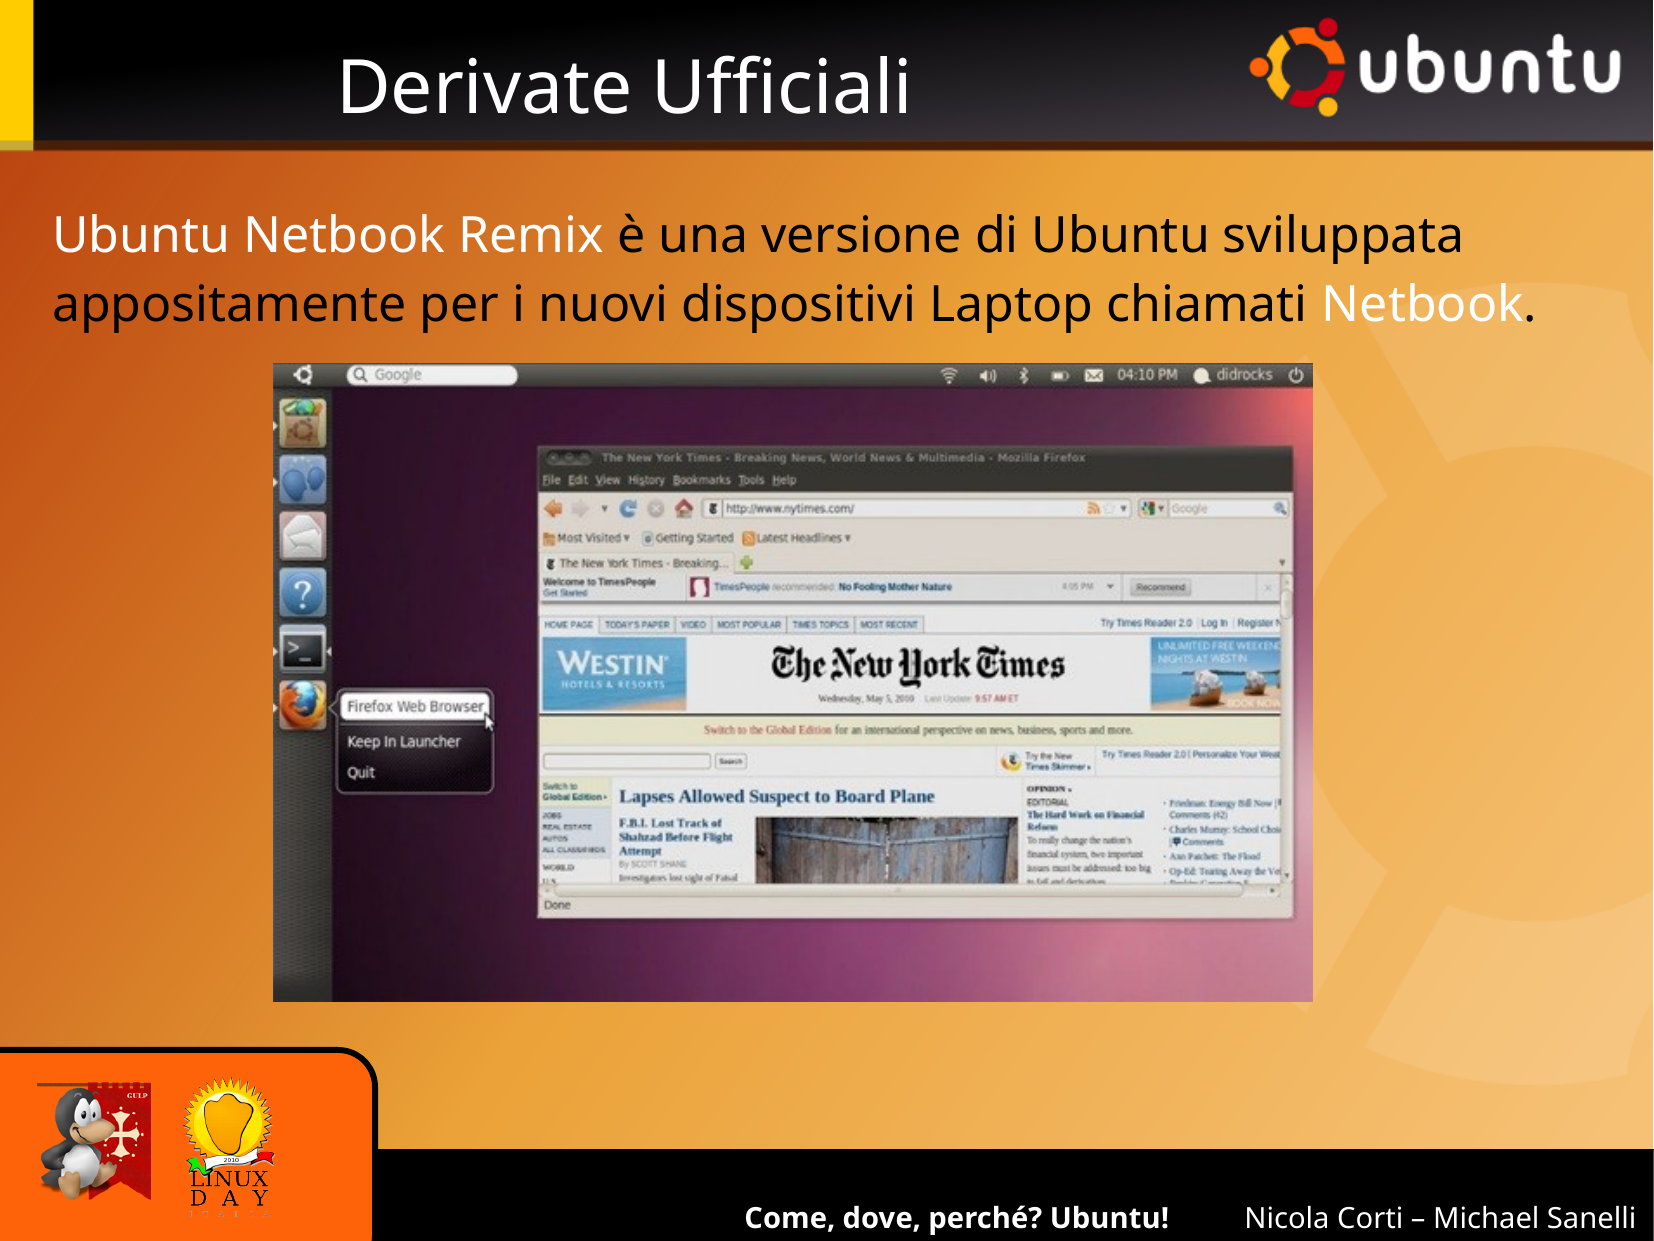

# Derivate Ufficiali
Ubuntu Netbook Remix è una versione di Ubuntu sviluppata appositamente per i nuovi dispositivi Laptop chiamati Netbook.